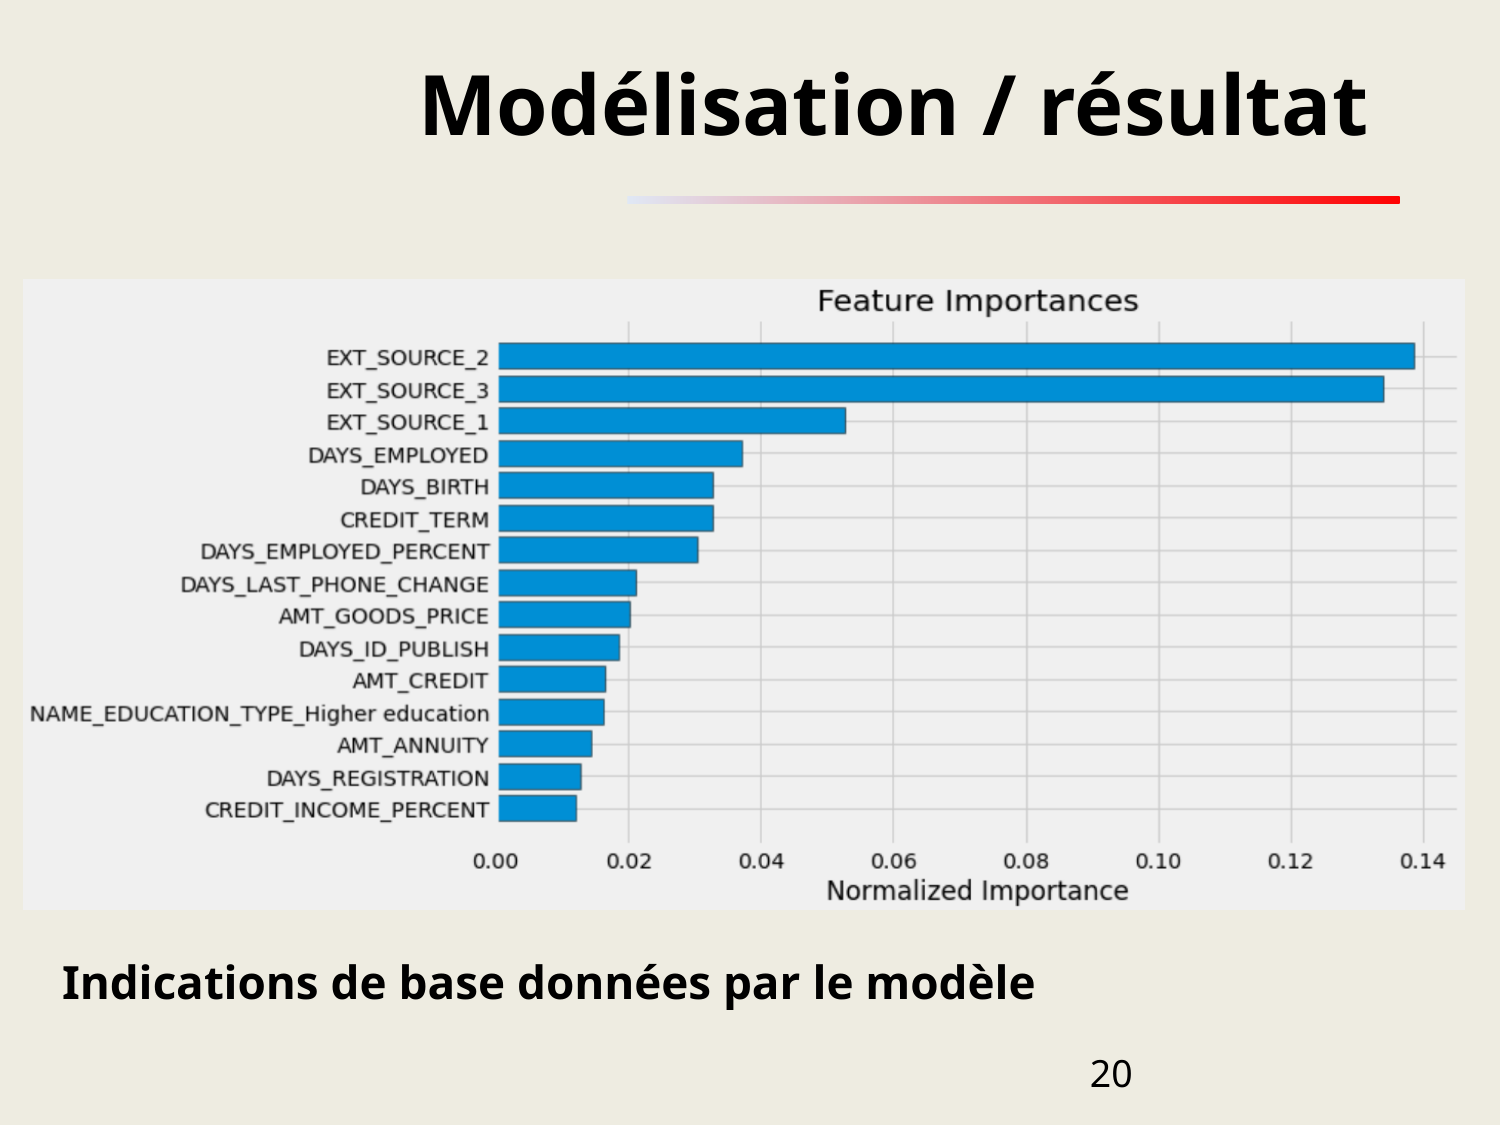

# Modélisation / résultat
Indications de base données par le modèle